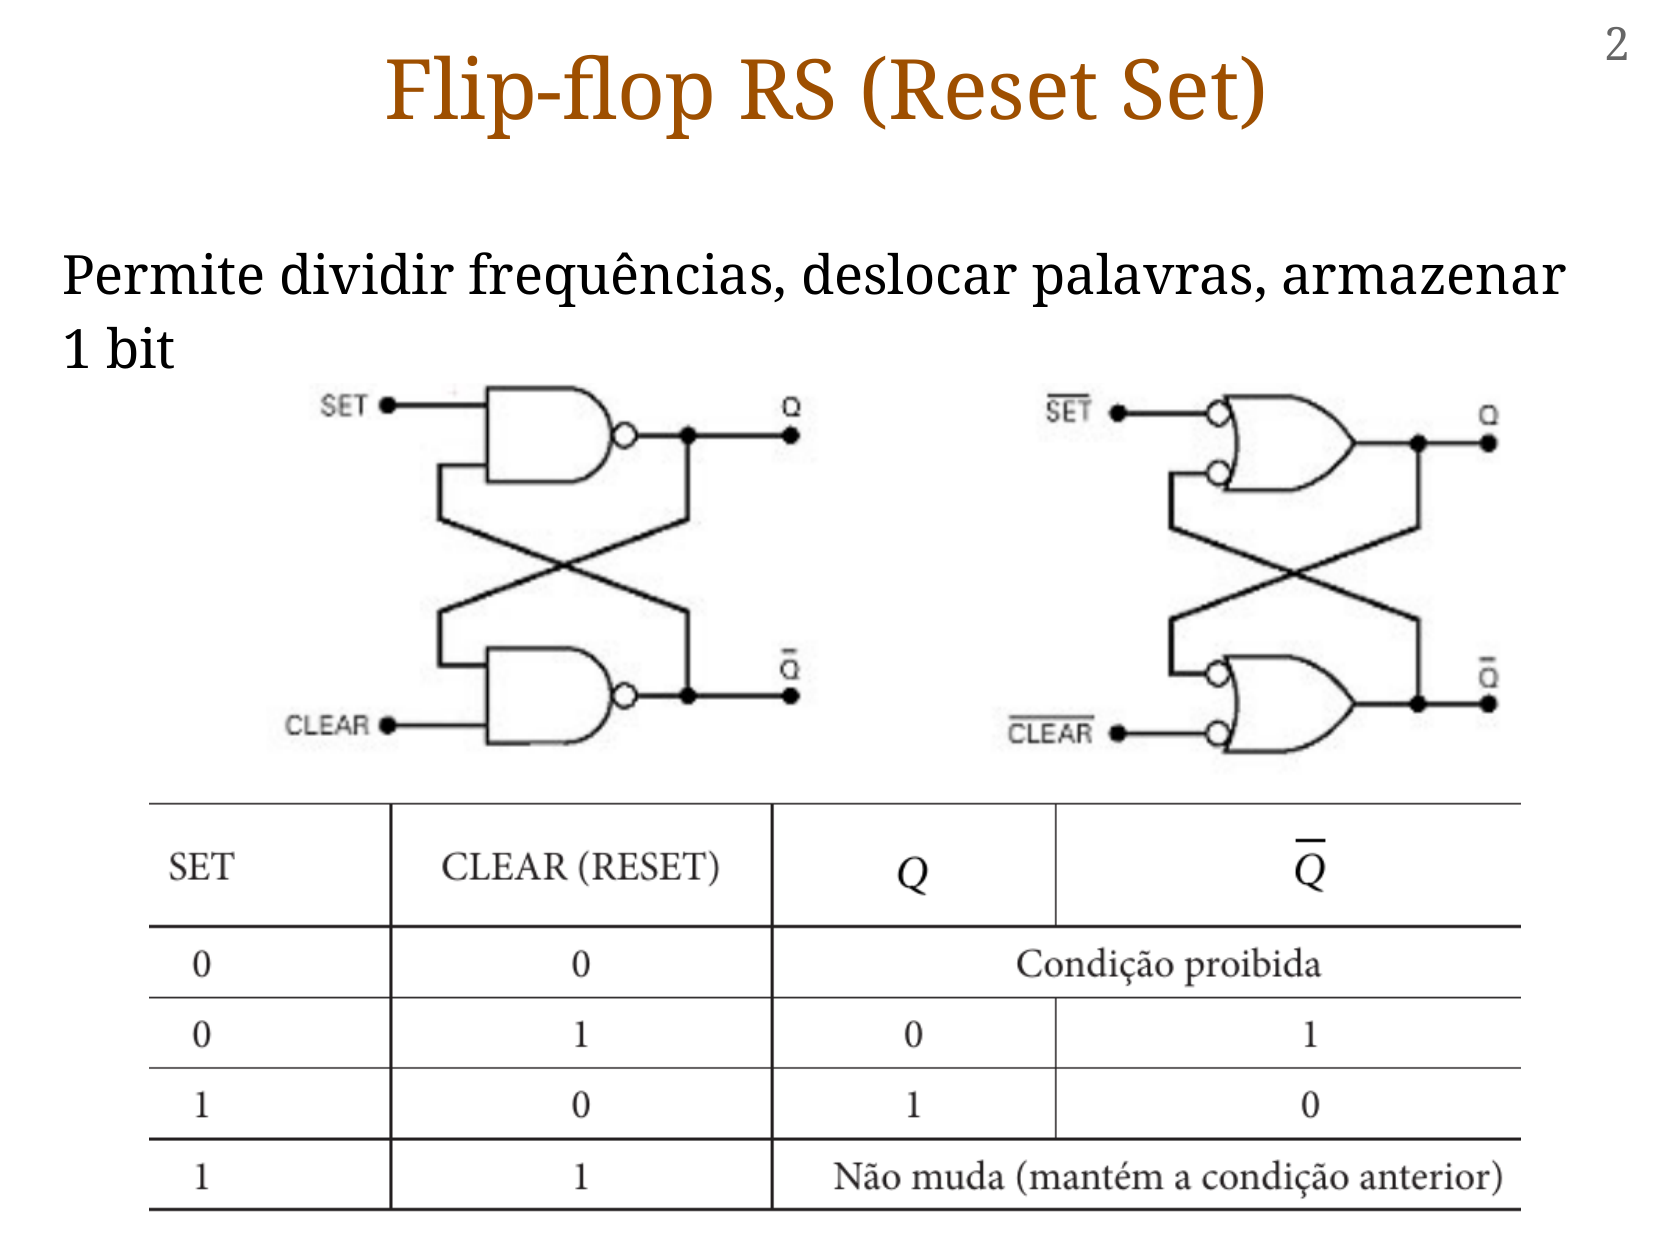

2
# Flip-flop RS (Reset Set)
Permite dividir frequências, deslocar palavras, armazenar 1 bit